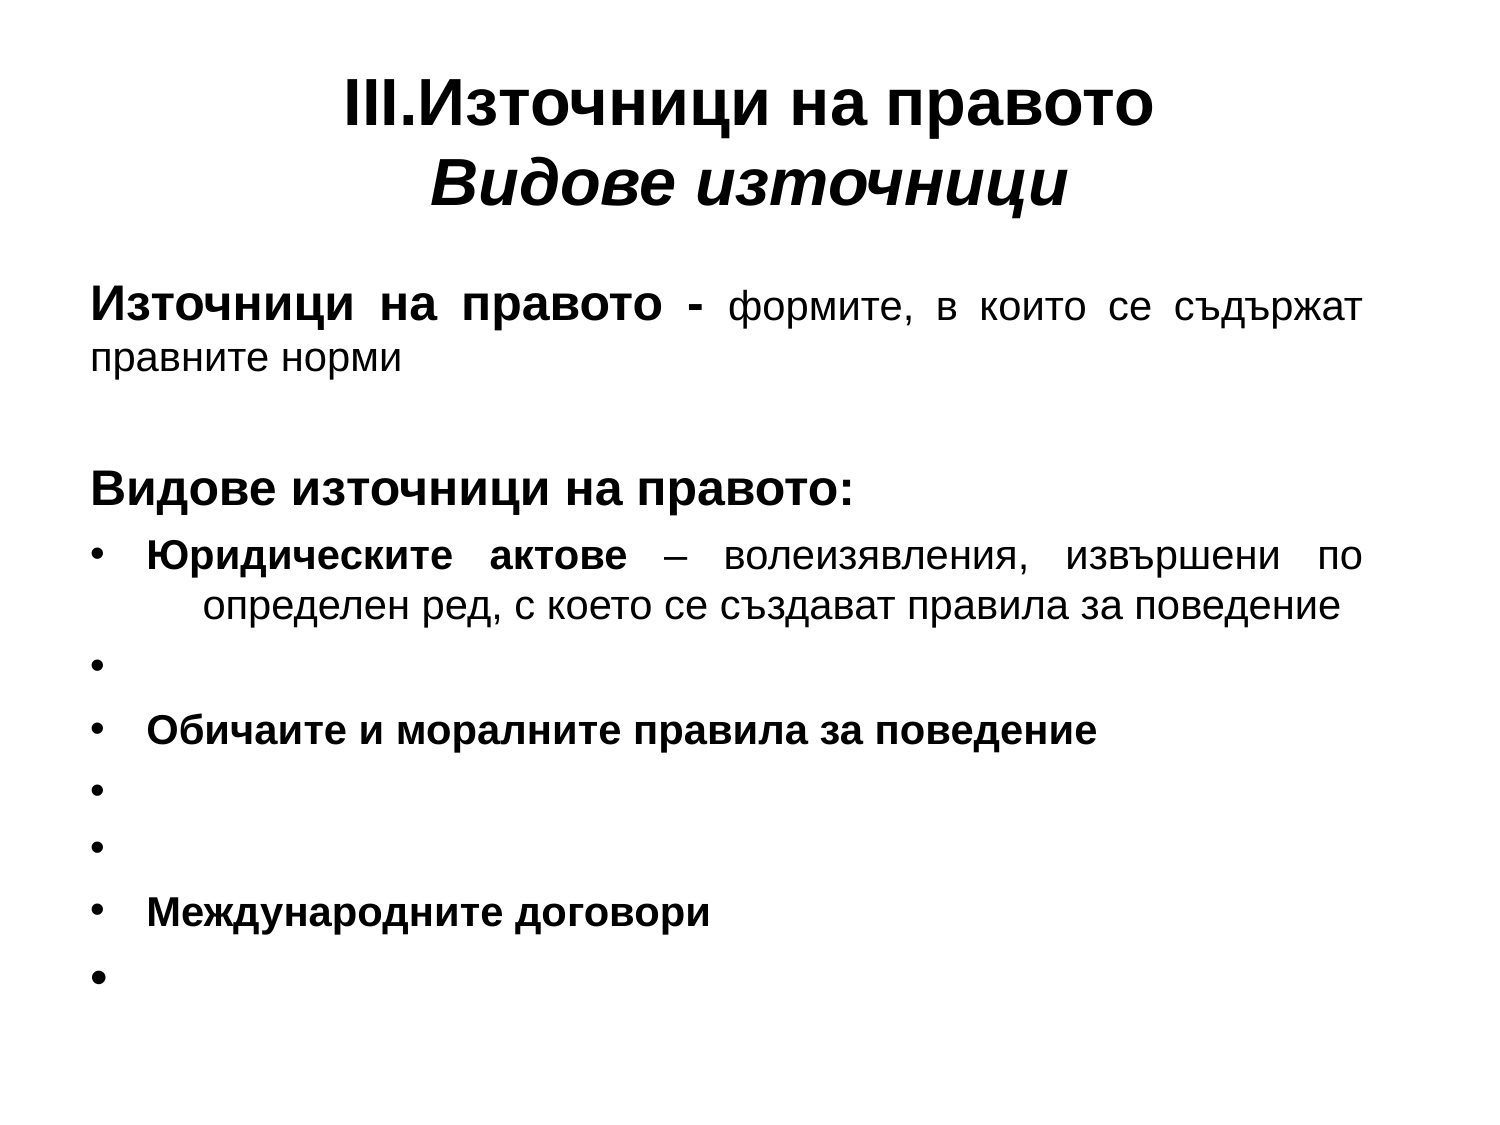

# ІІІ.Източници на правото Видове източници
Източници на правото - формите, в които се съдържат правните норми
Видове източници на правото:
Юридическите актове – волеизявления, извършени по определен ред, с което се създават правила за поведение
Обичаите и моралните правила за поведение
Международните договори